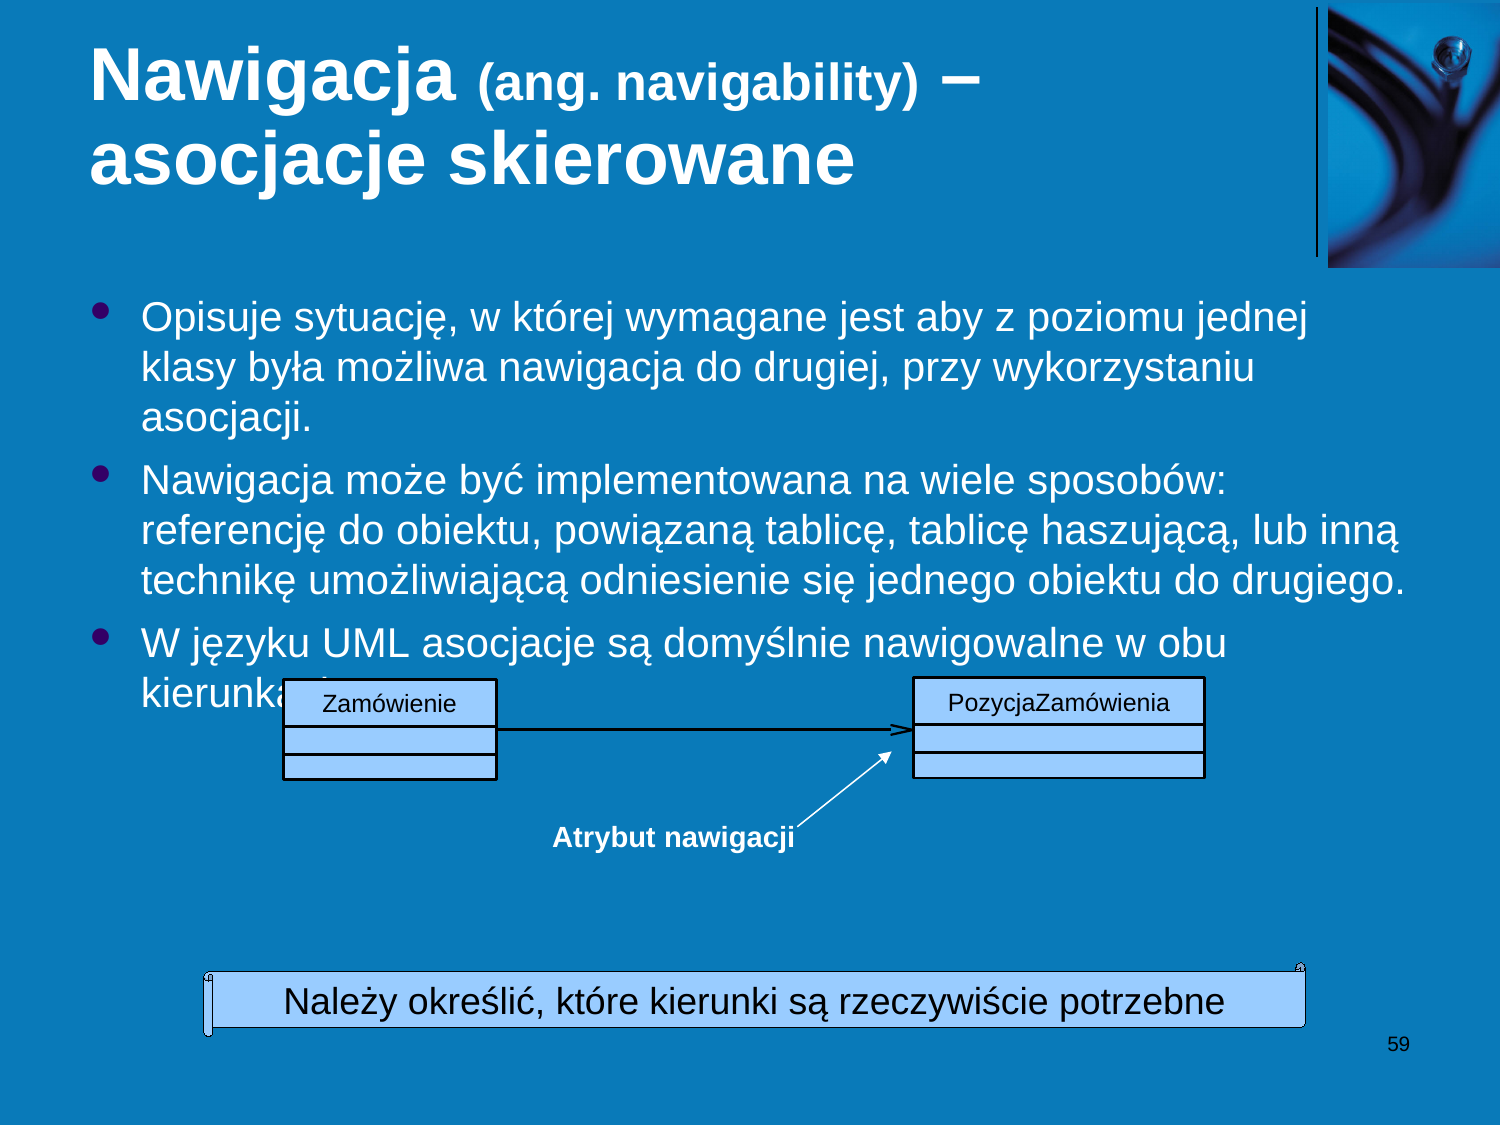

# Nawigacja (ang. navigability) – asocjacje skierowane
Opisuje sytuację, w której wymagane jest aby z poziomu jednej klasy była możliwa nawigacja do drugiej, przy wykorzystaniu asocjacji.
Nawigacja może być implementowana na wiele sposobów: referencję do obiektu, powiązaną tablicę, tablicę haszującą, lub inną technikę umożliwiającą odniesienie się jednego obiektu do drugiego.
W języku UML asocjacje są domyślnie nawigowalne w obu kierunkach.
PozycjaZamówienia
Zamówienie
Atrybut nawigacji
Należy określić, które kierunki są rzeczywiście potrzebne
59